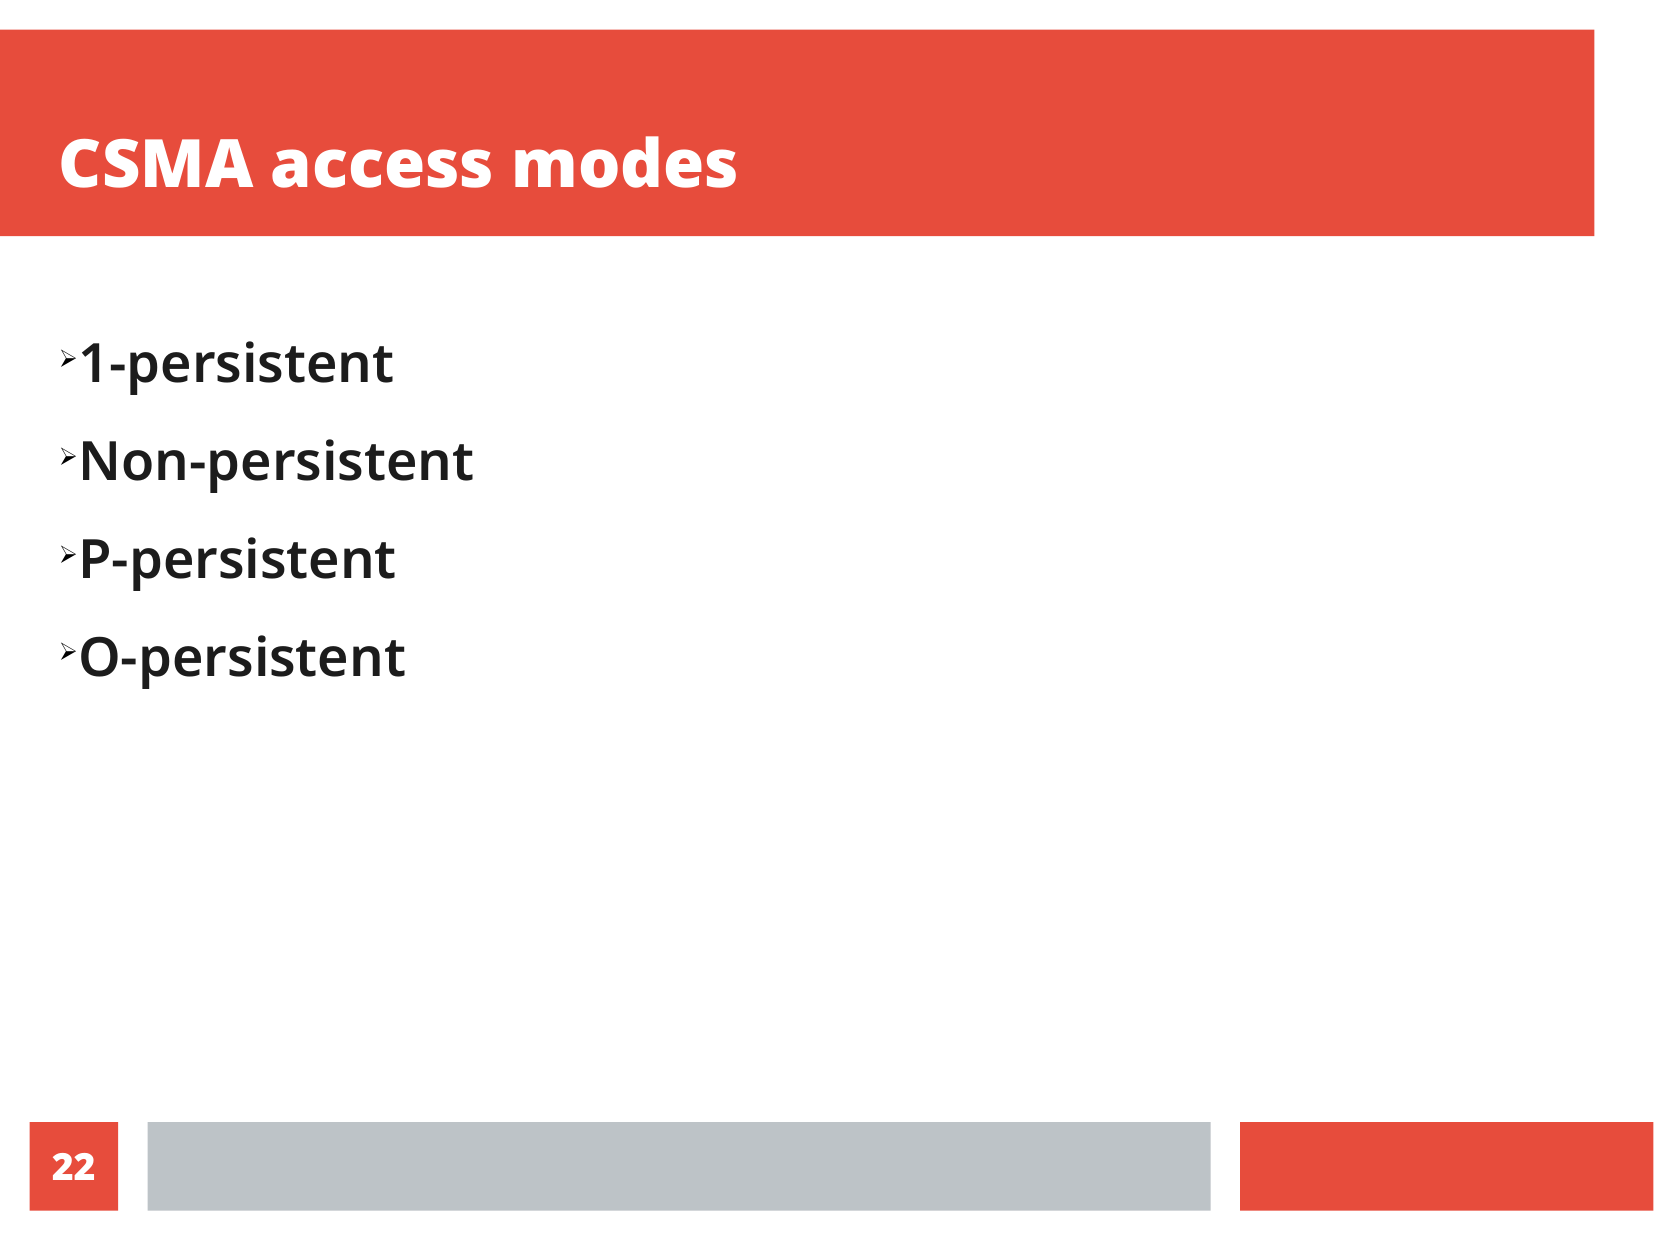

# CSMA access modes
1-persistent
Non-persistent
P-persistent
O-persistent
22